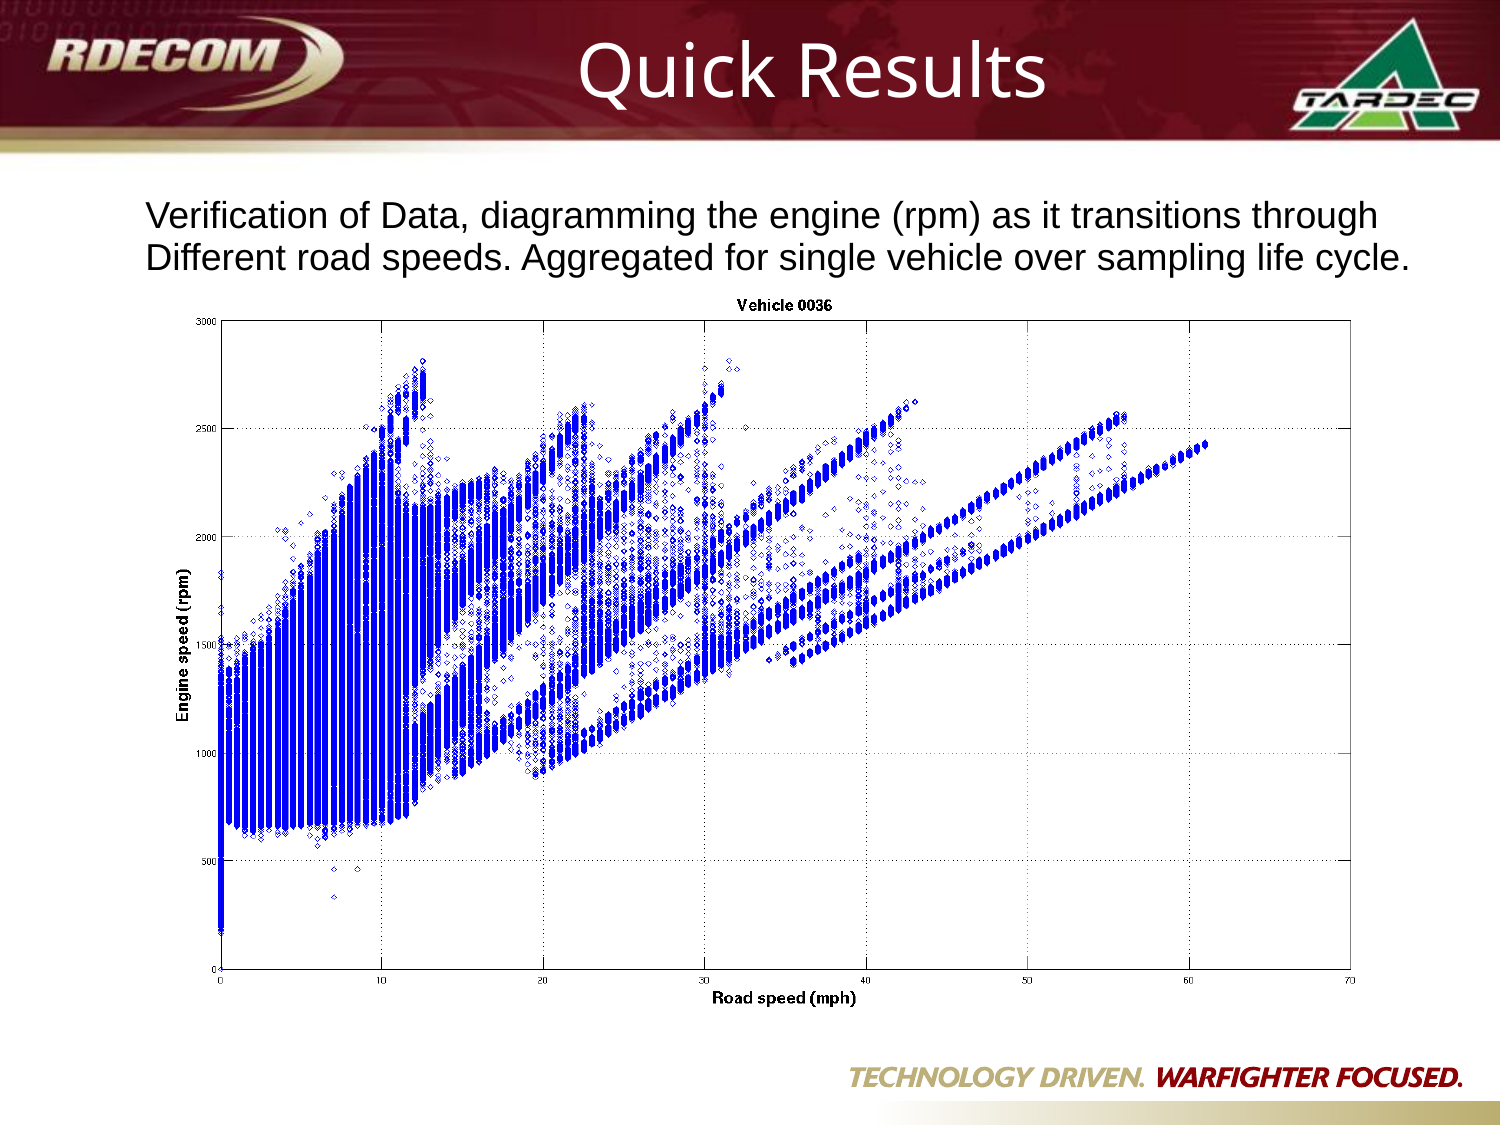

# Quick Results
Verification of Data, diagramming the engine (rpm) as it transitions through
Different road speeds. Aggregated for single vehicle over sampling life cycle.